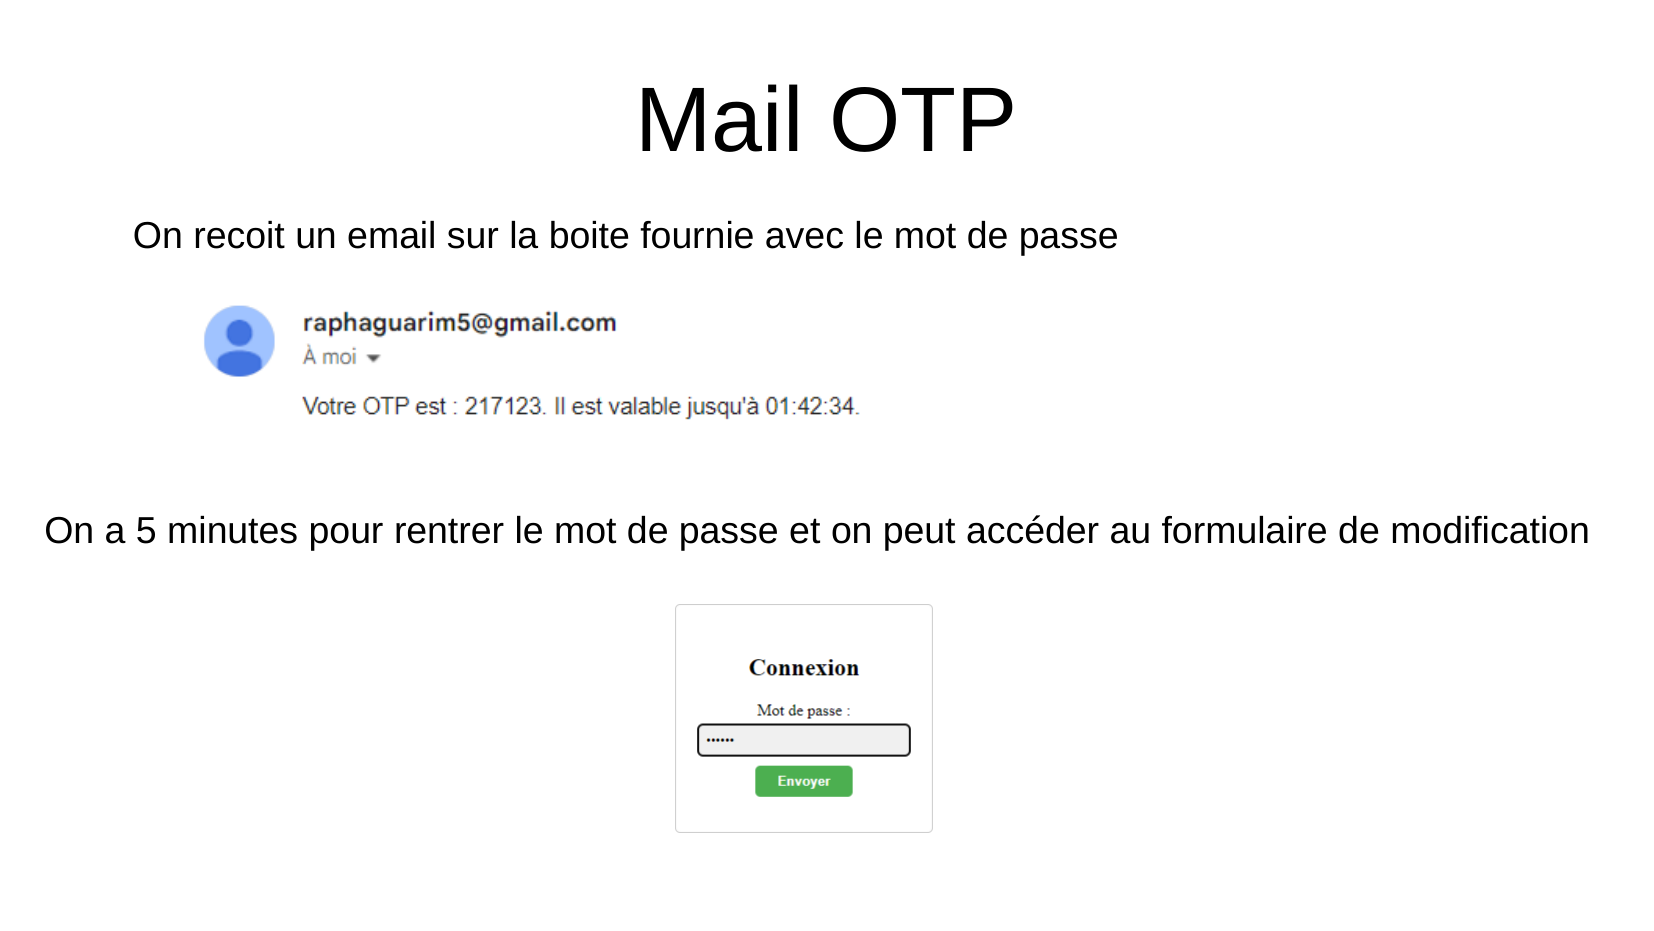

# Mail OTP
On recoit un email sur la boite fournie avec le mot de passe
On a 5 minutes pour rentrer le mot de passe et on peut accéder au formulaire de modification